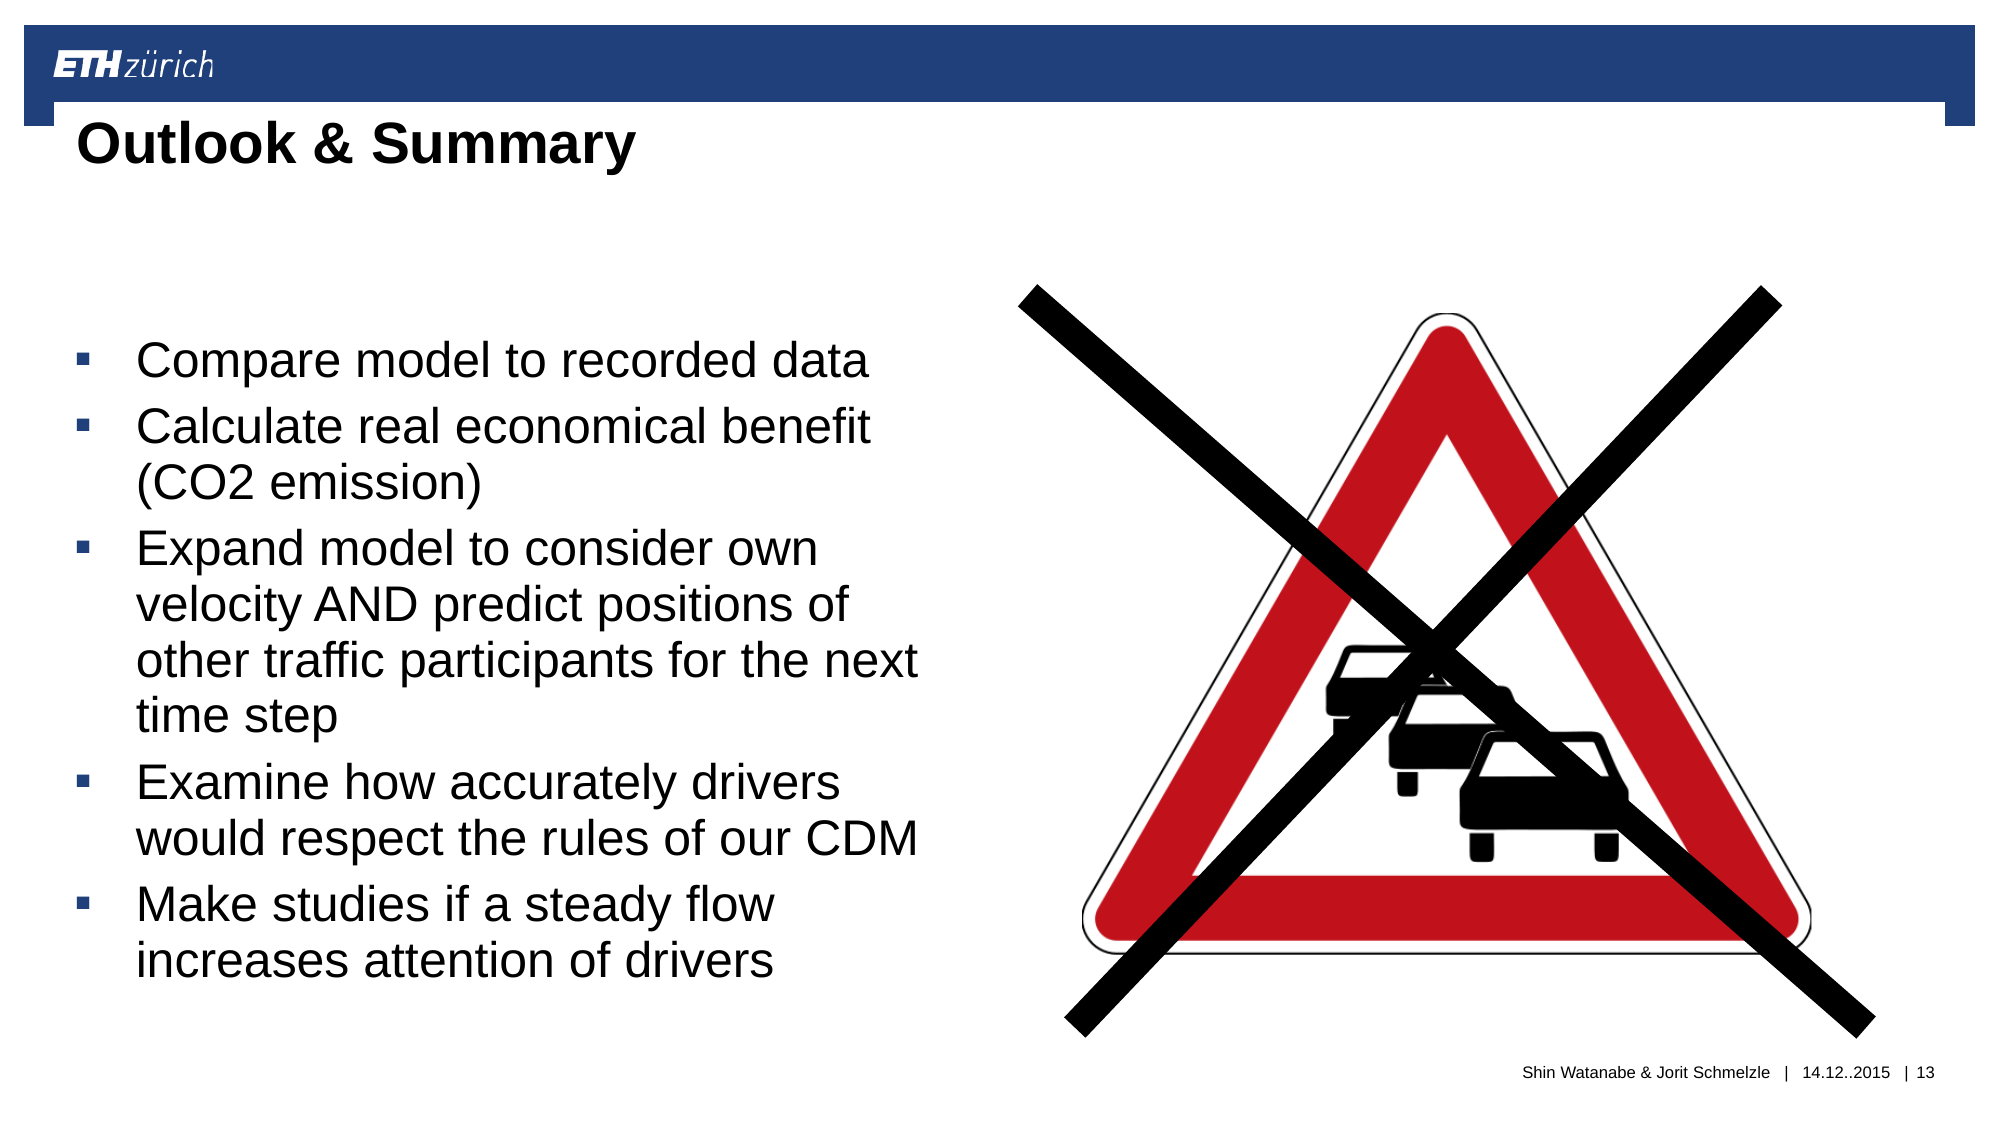

# Outlook & Summary
Compare model to recorded data
Calculate real economical benefit (CO2 emission)
Expand model to consider own velocity AND predict positions of other traffic participants for the next time step
Examine how accurately drivers would respect the rules of our CDM
Make studies if a steady flow increases attention of drivers
First name Surname (edit via “View” > “Header & Footer”)
12.12.2014
13